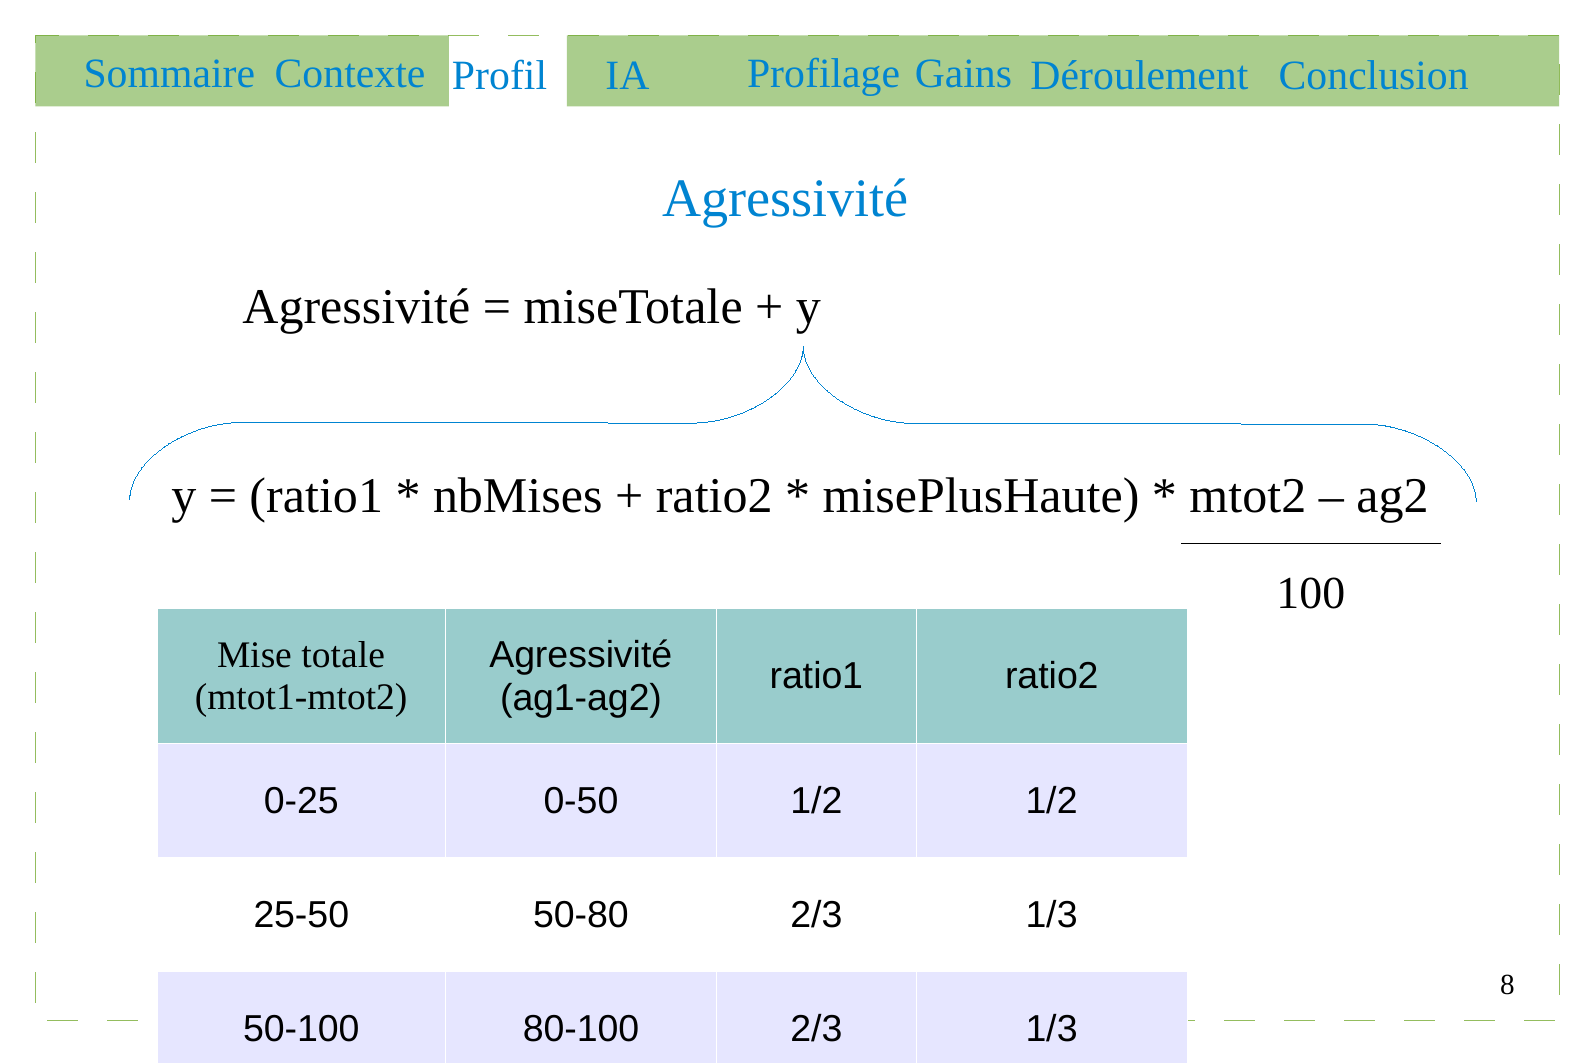

Profilage
Gains
Sommaire
Contexte
Profil
Déroulement
Conclusion
IA
Agressivité
 Agressivité = miseTotale + y
	y = (ratio1 * nbMises + ratio2 * misePlusHaute) * mtot2 – ag2
100
| Mise totale (mtot1-mtot2) | Agressivité (ag1-ag2) | ratio1 | ratio2 |
| --- | --- | --- | --- |
| 0-25 | 0-50 | 1/2 | 1/2 |
| 25-50 | 50-80 | 2/3 | 1/3 |
| 50-100 | 80-100 | 2/3 | 1/3 |
8